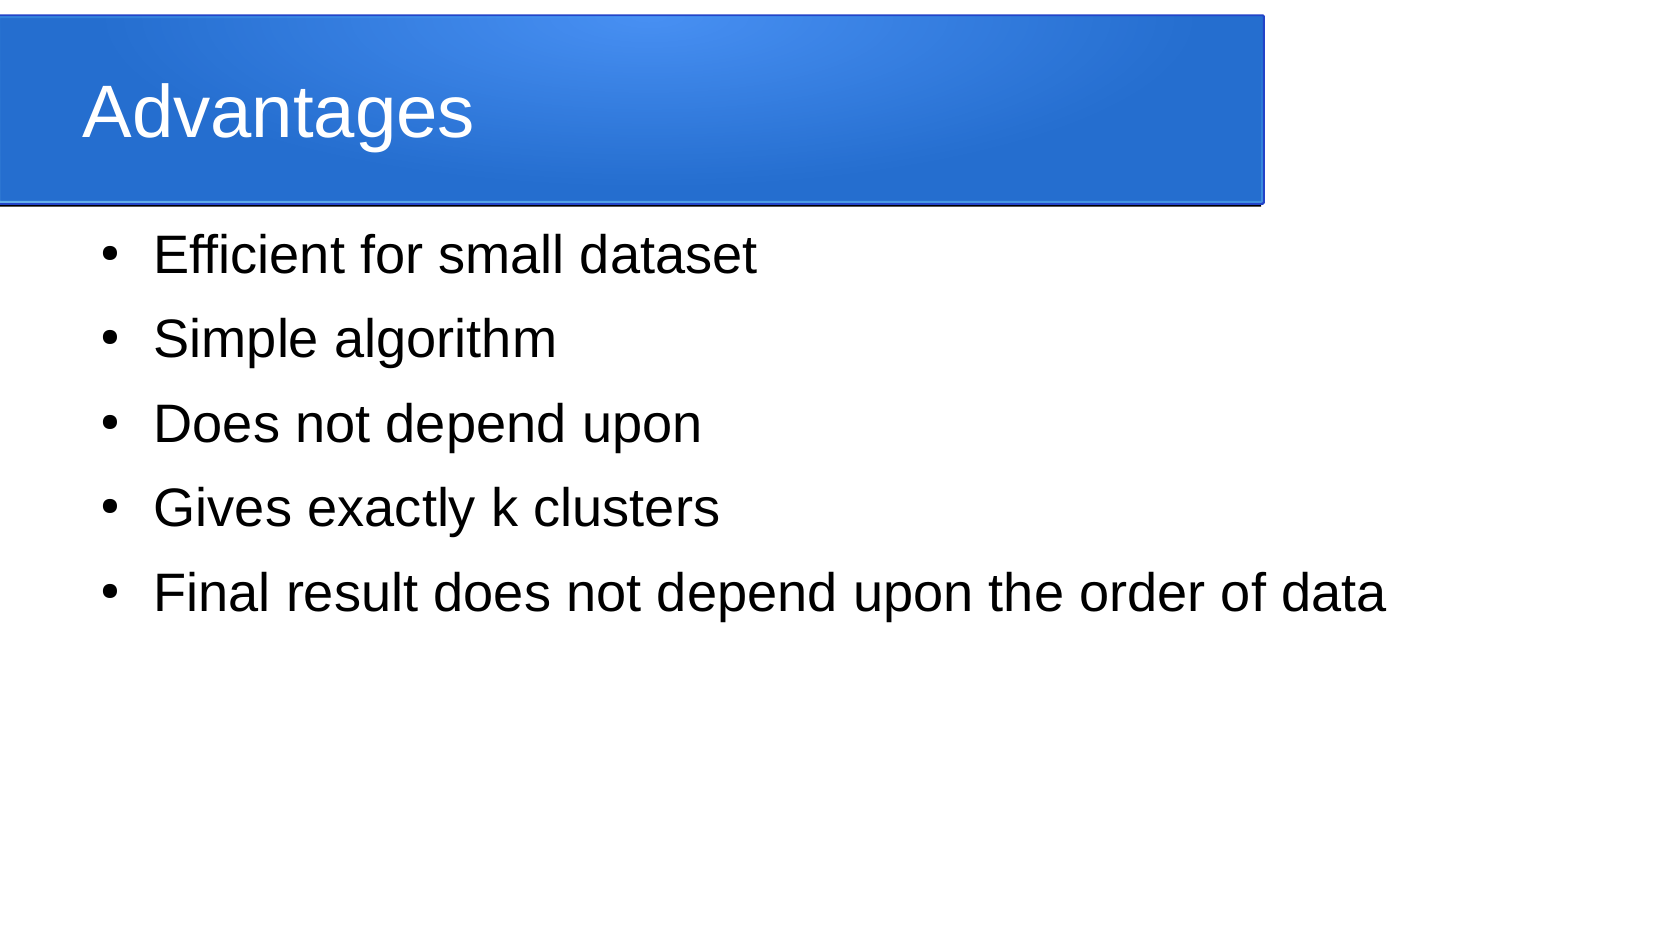

# Advantages
Efficient for small dataset
Simple algorithm
Does not depend upon
Gives exactly k clusters
Final result does not depend upon the order of data